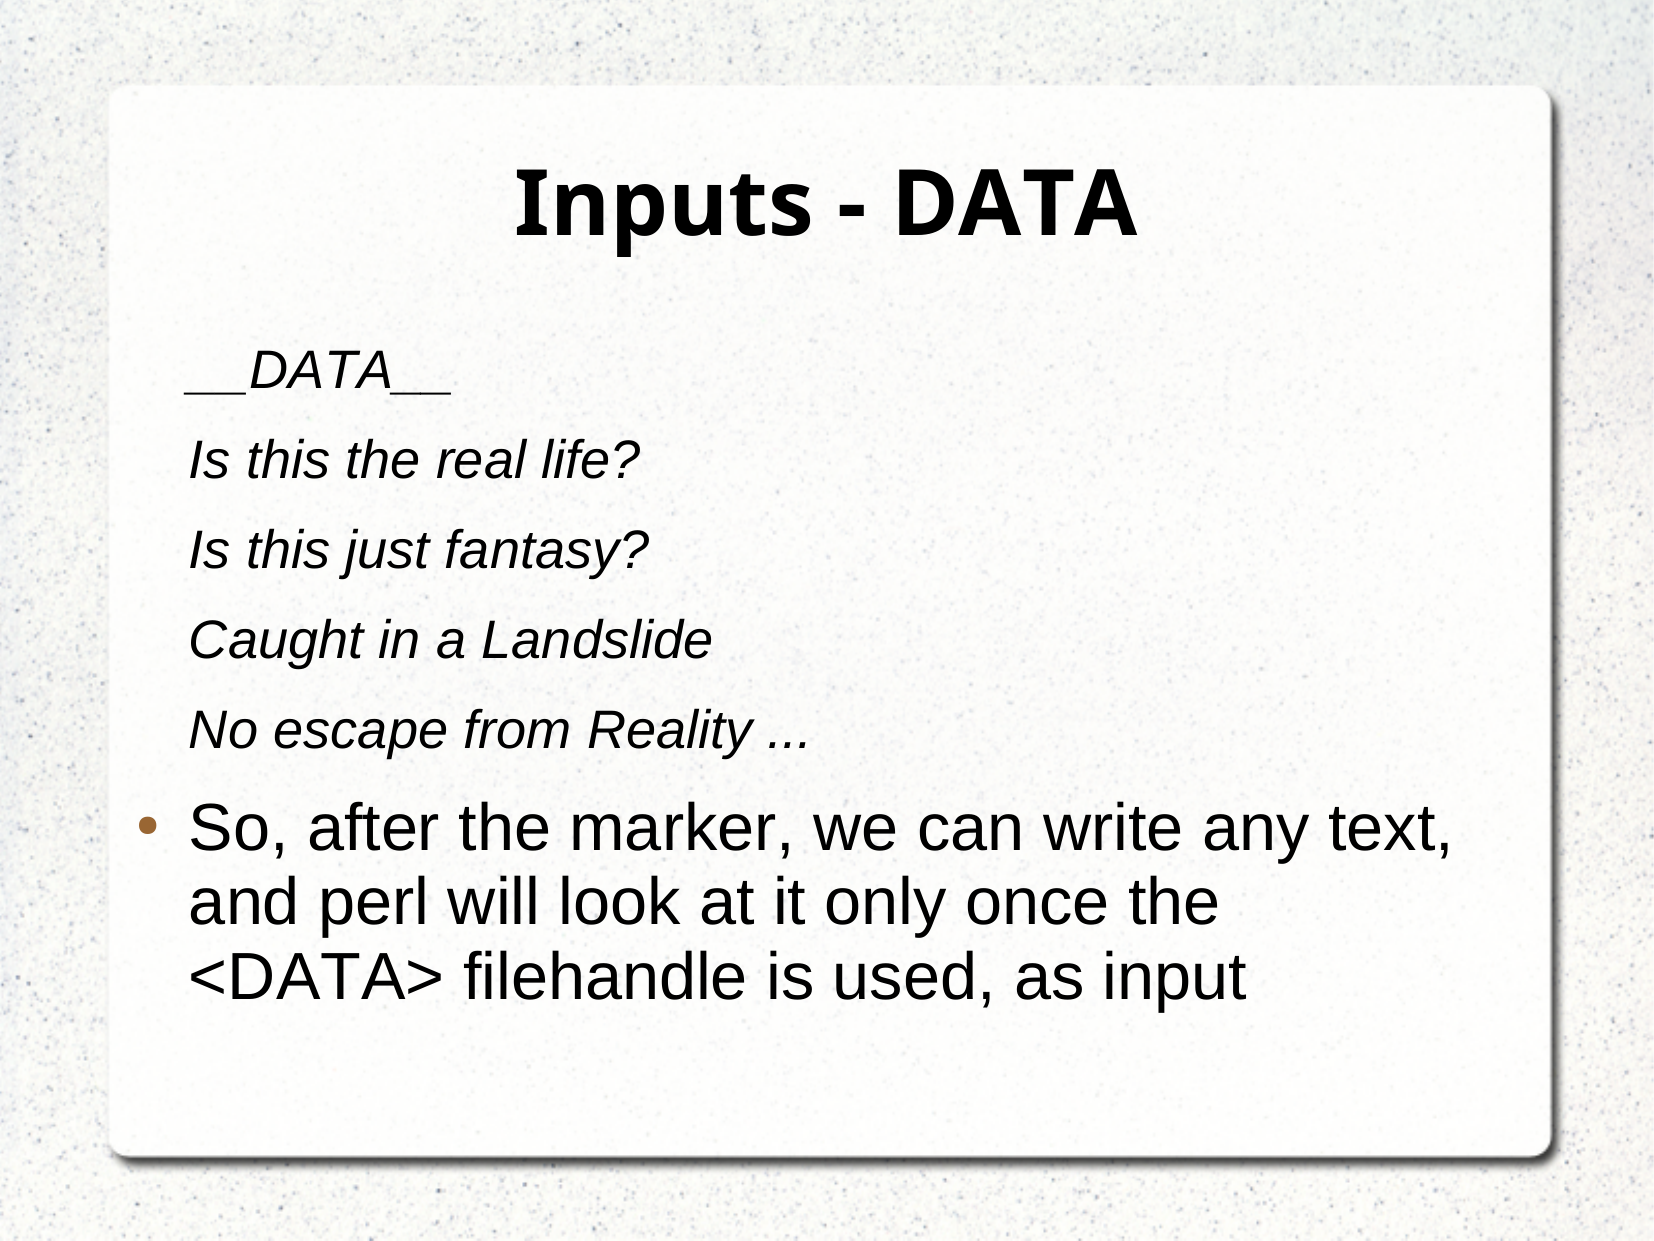

# Inputs - DATA
__DATA__
Is this the real life?
Is this just fantasy?
Caught in a Landslide
No escape from Reality ...
So, after the marker, we can write any text, and perl will look at it only once the <DATA> filehandle is used, as input